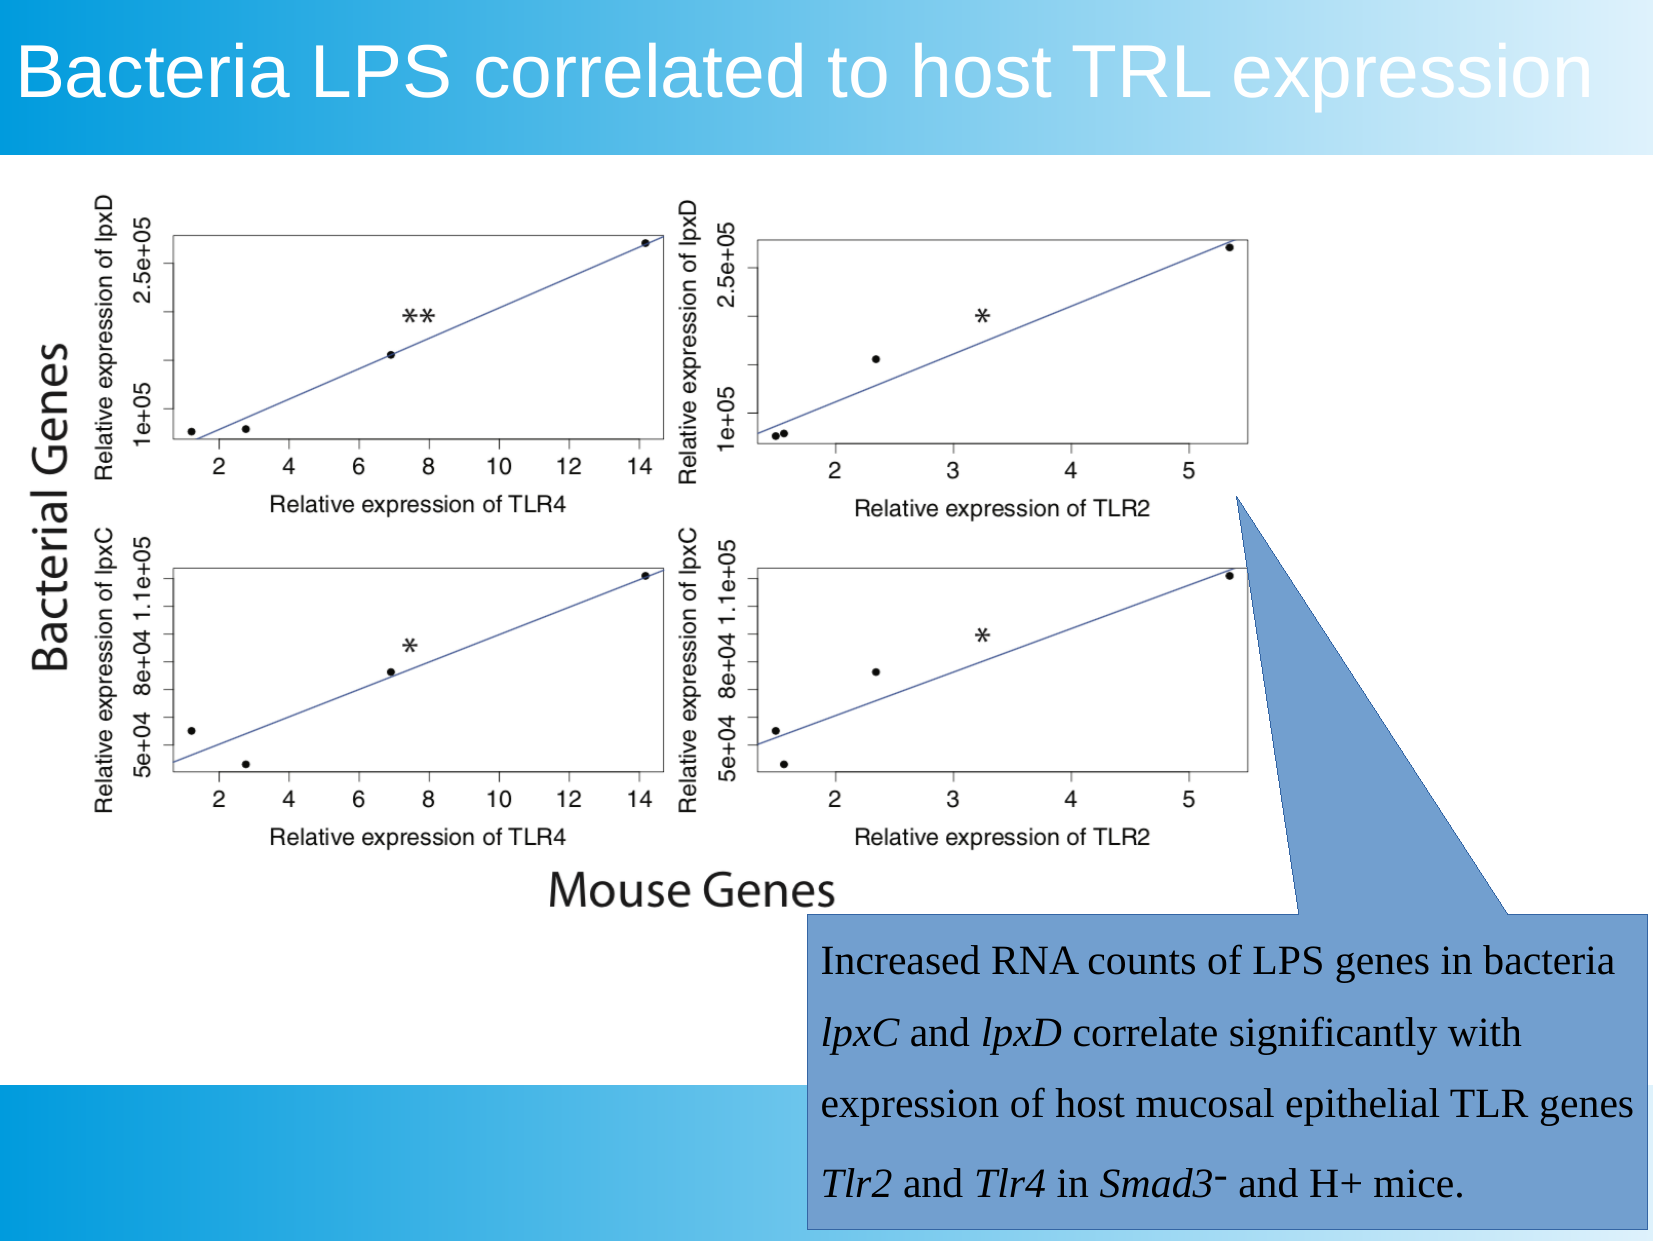

Bacteria LPS correlated to host TRL expression
Increased RNA counts of LPS genes in bacteria
lpxC and lpxD correlate significantly with
expression of host mucosal epithelial TLR genes
Tlr2 and Tlr4 in Smad3- and H+ mice.